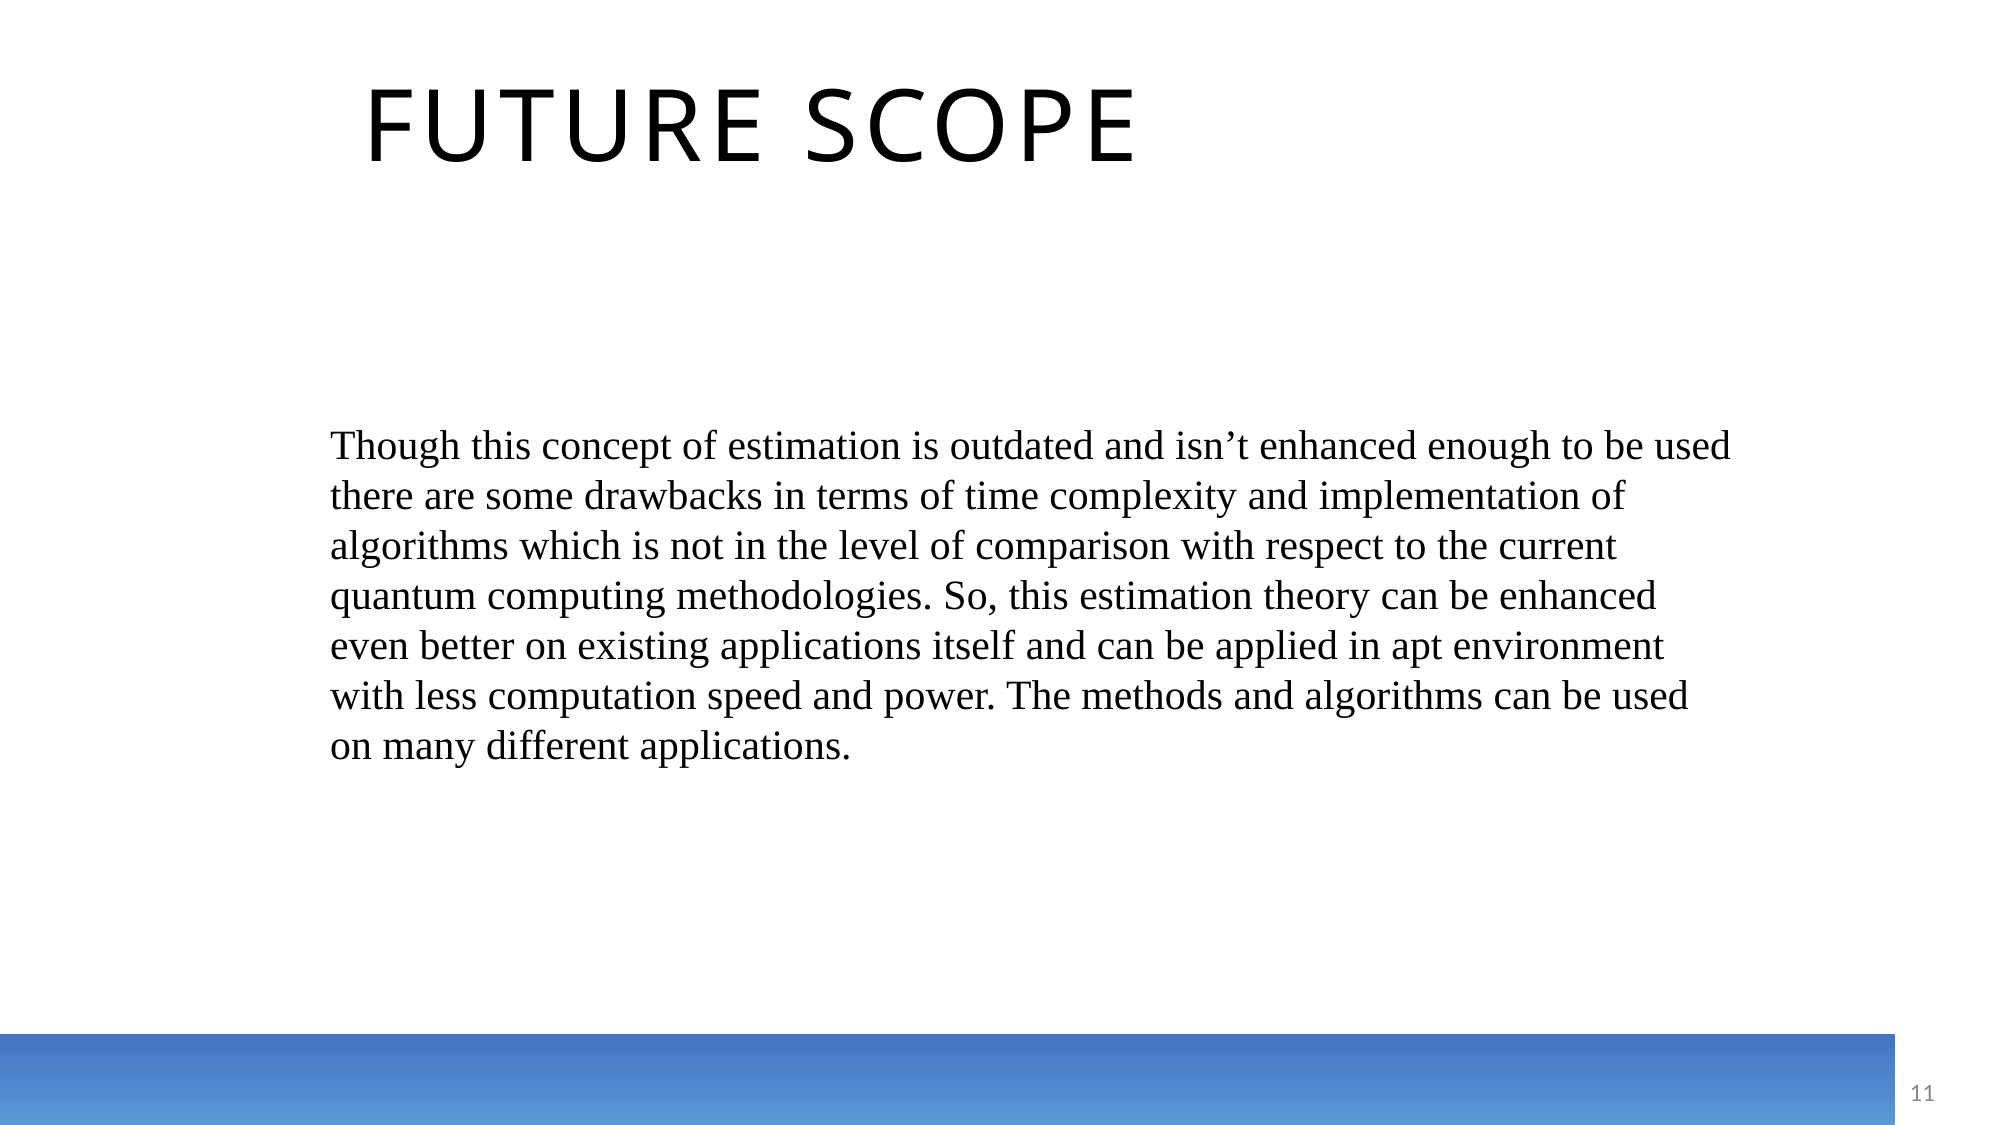

# Future scope
Though this concept of estimation is outdated and isn’t enhanced enough to be used there are some drawbacks in terms of time complexity and implementation of algorithms which is not in the level of comparison with respect to the current quantum computing methodologies. So, this estimation theory can be enhanced even better on existing applications itself and can be applied in apt environment with less computation speed and power. The methods and algorithms can be used on many different applications.